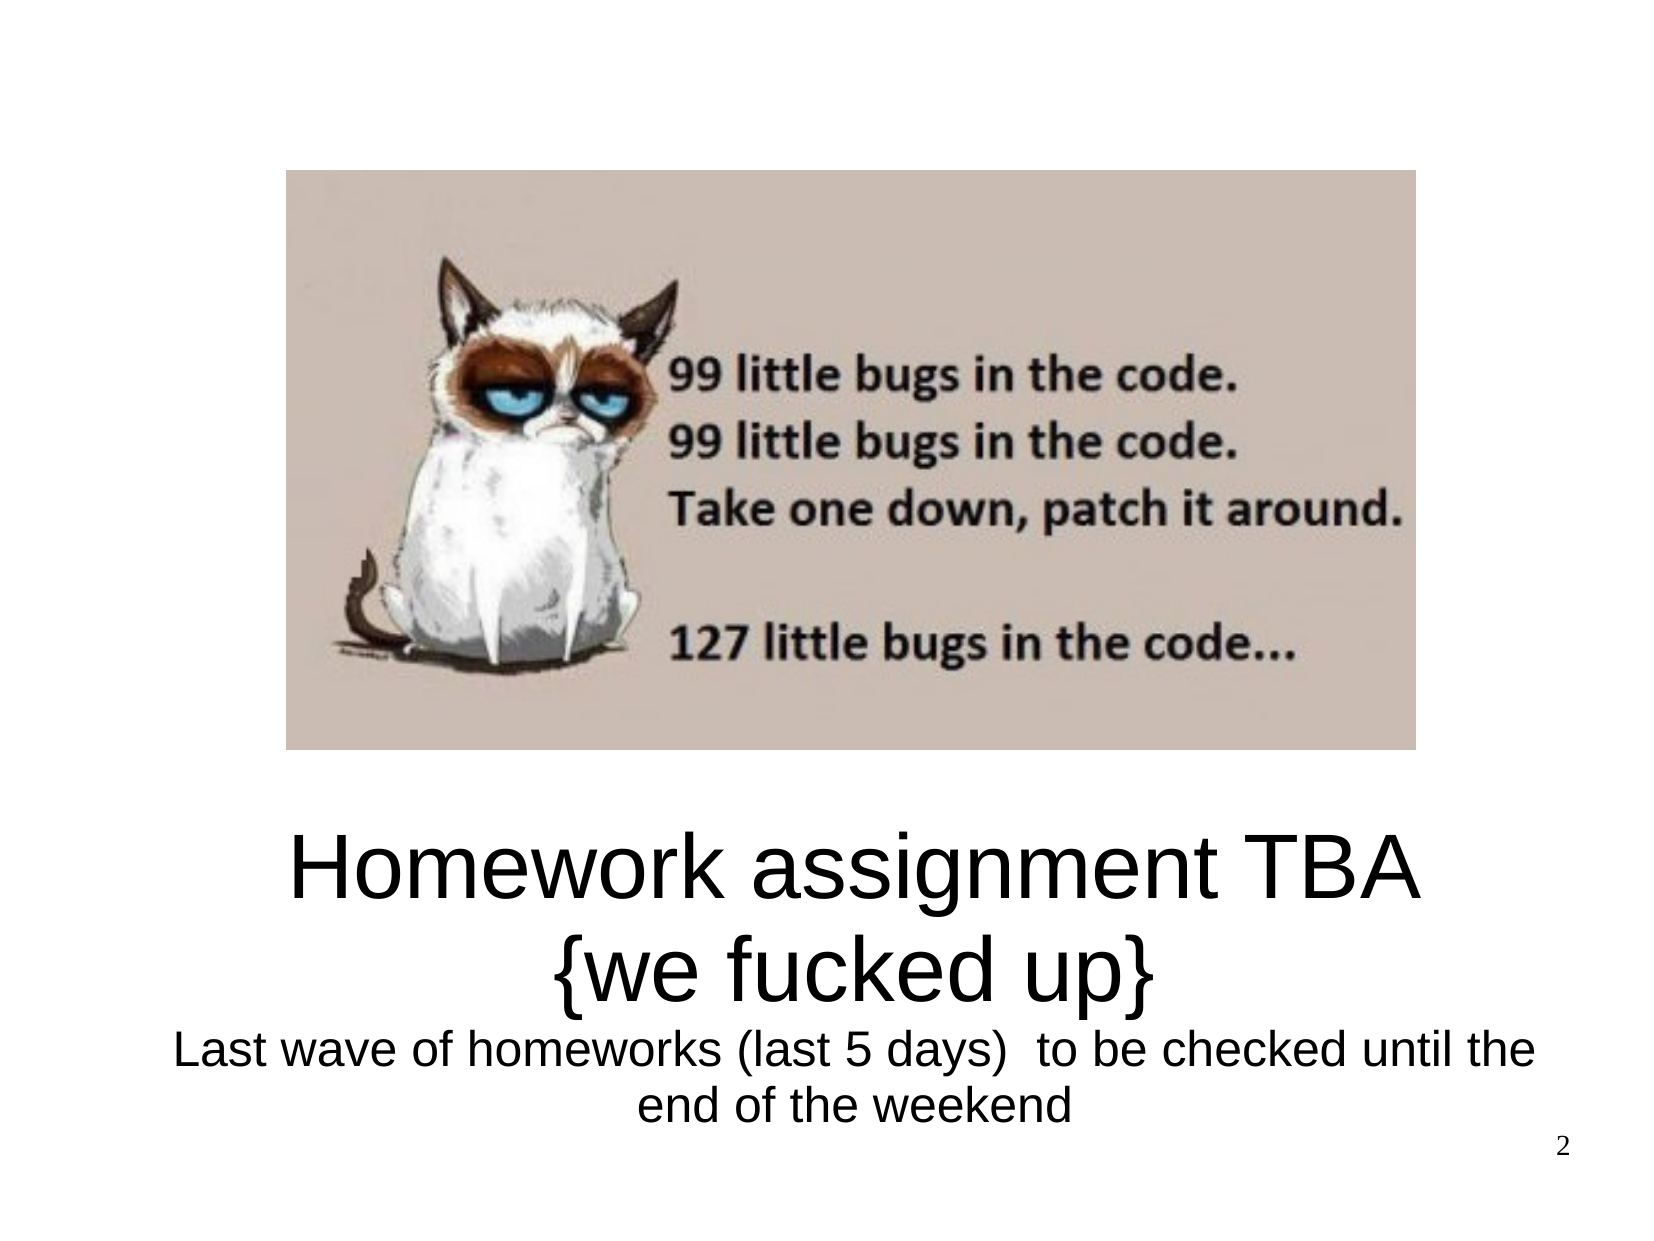

Homework assignment TBA
{we fucked up}
Last wave of homeworks (last 5 days) to be checked until the end of the weekend
2